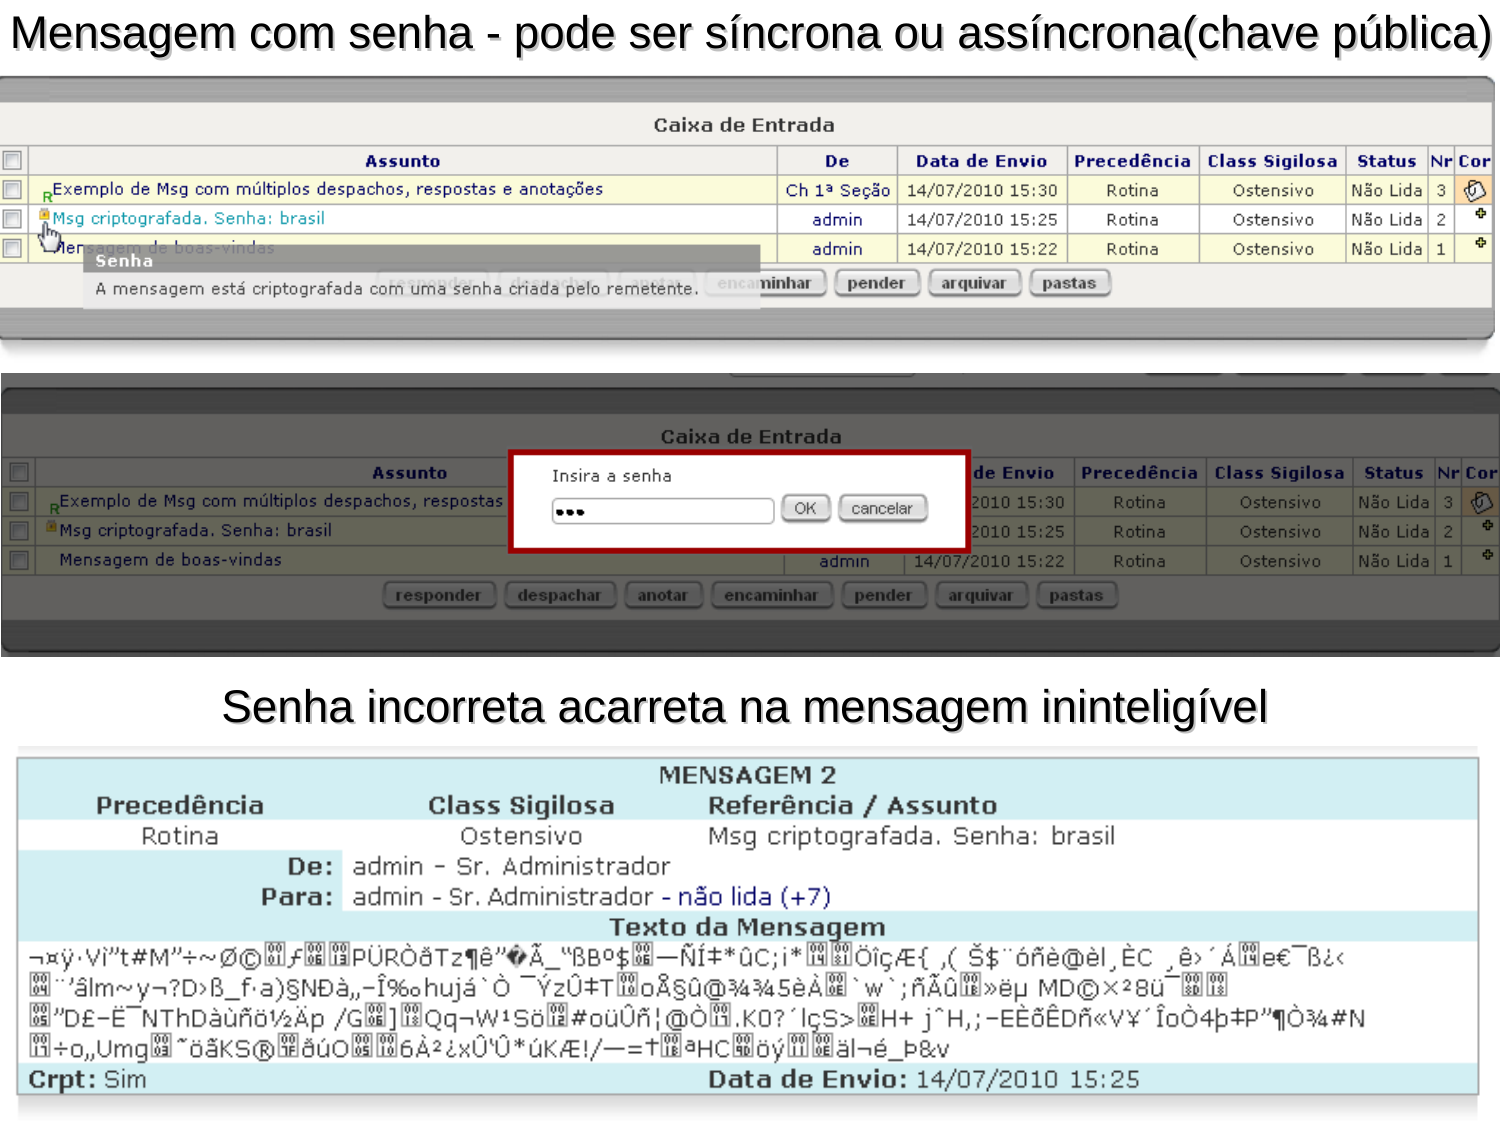

Mensagem com senha - pode ser síncrona ou assíncrona(chave pública)
Senha incorreta acarreta na mensagem ininteligível